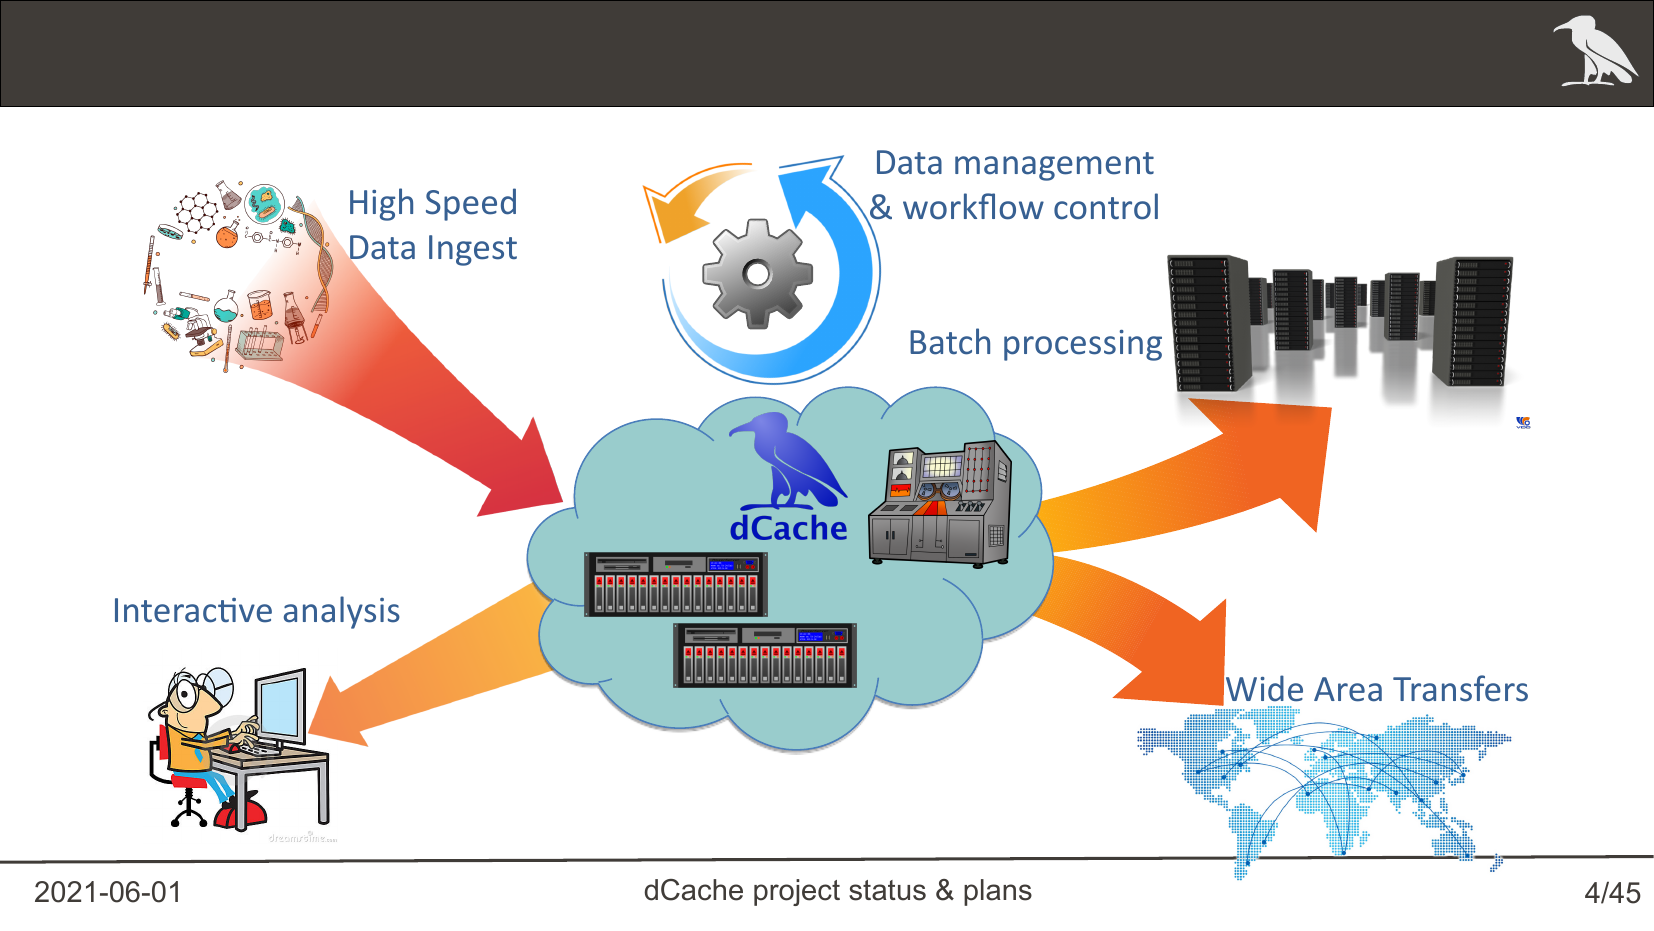

#
Data management
& workflow control
High Speed
Data Ingest
Batch processing
Interactive analysis
Wide Area Transfers
dCache project status & plans
2021-06-01
4